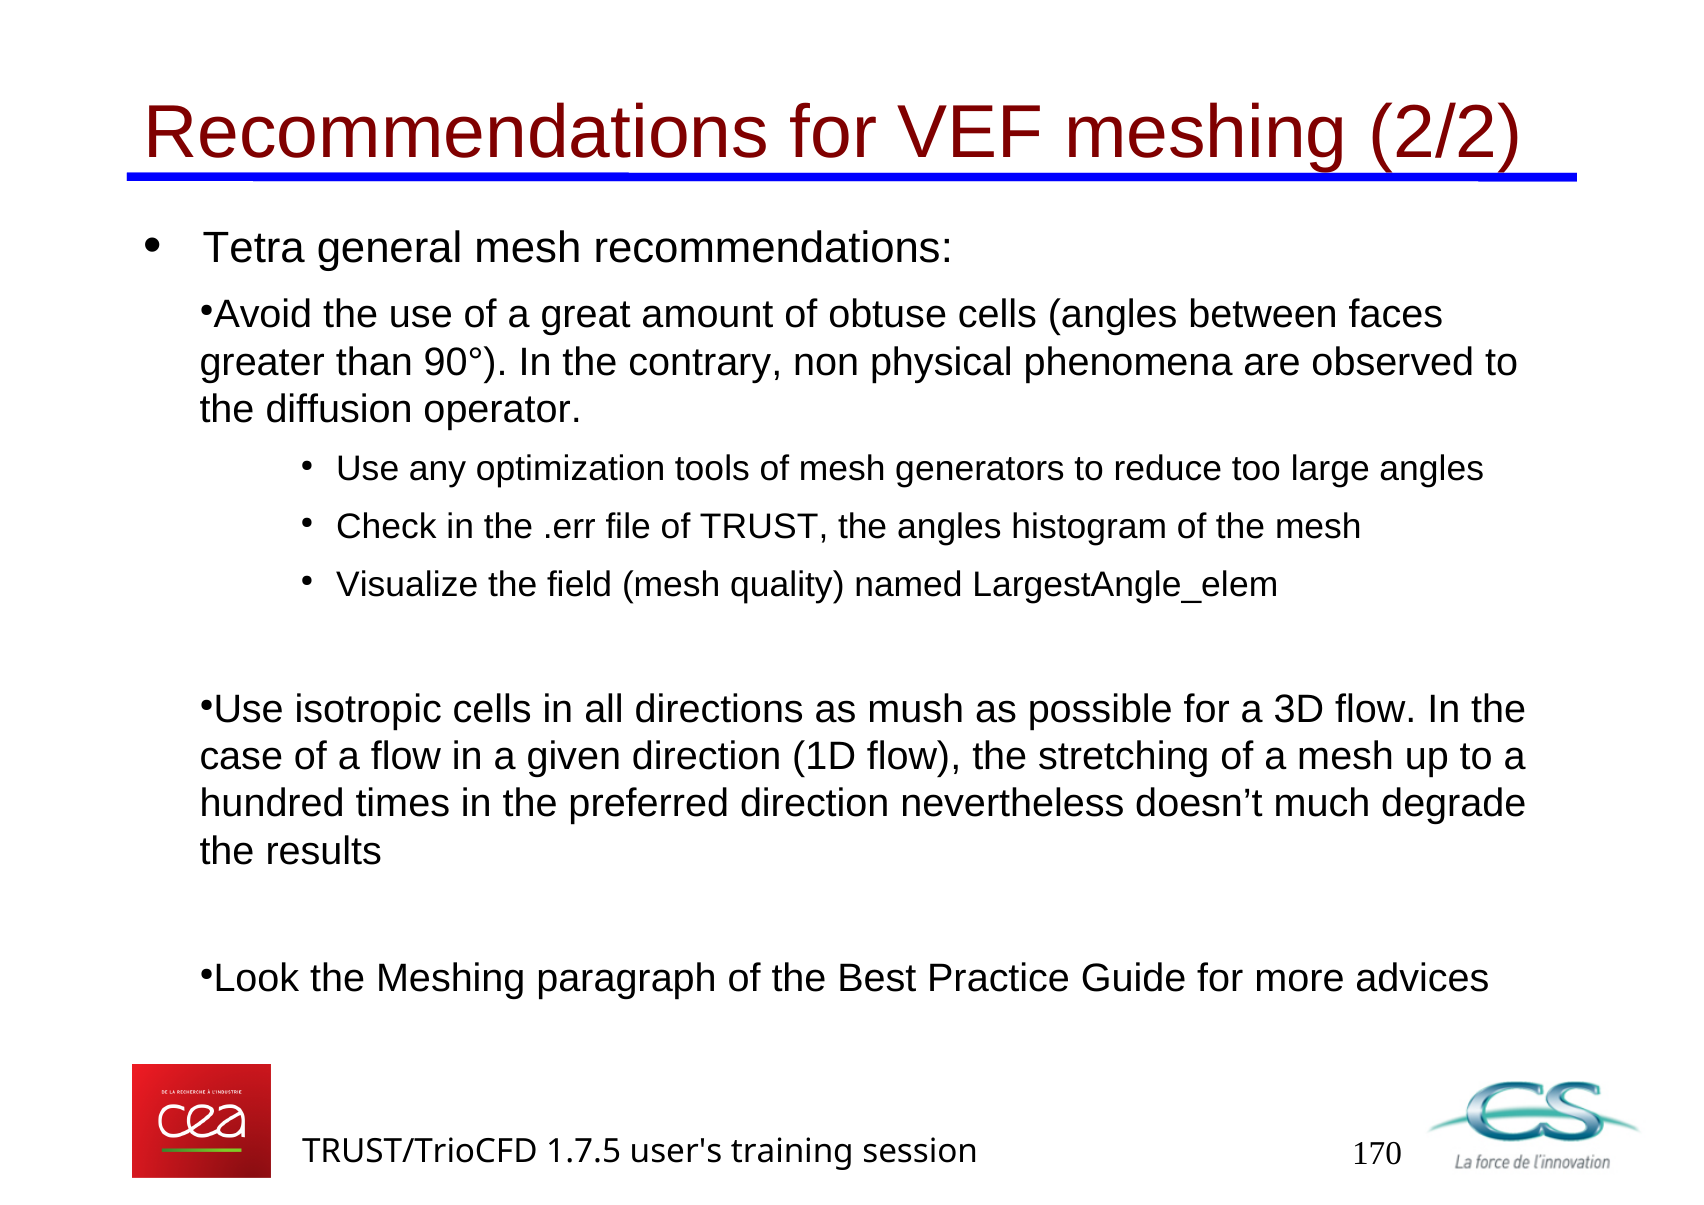

# Recommendations for VEF meshing (2/2)
Tetra general mesh recommendations:
Avoid the use of a great amount of obtuse cells (angles between faces greater than 90°). In the contrary, non physical phenomena are observed to the diffusion operator.
Use any optimization tools of mesh generators to reduce too large angles
Check in the .err file of TRUST, the angles histogram of the mesh
Visualize the field (mesh quality) named LargestAngle_elem
Use isotropic cells in all directions as mush as possible for a 3D flow. In the case of a flow in a given direction (1D flow), the stretching of a mesh up to a hundred times in the preferred direction nevertheless doesn’t much degrade the results
Look the Meshing paragraph of the Best Practice Guide for more advices
TRUST/TrioCFD 1.7.5 user's training session
170